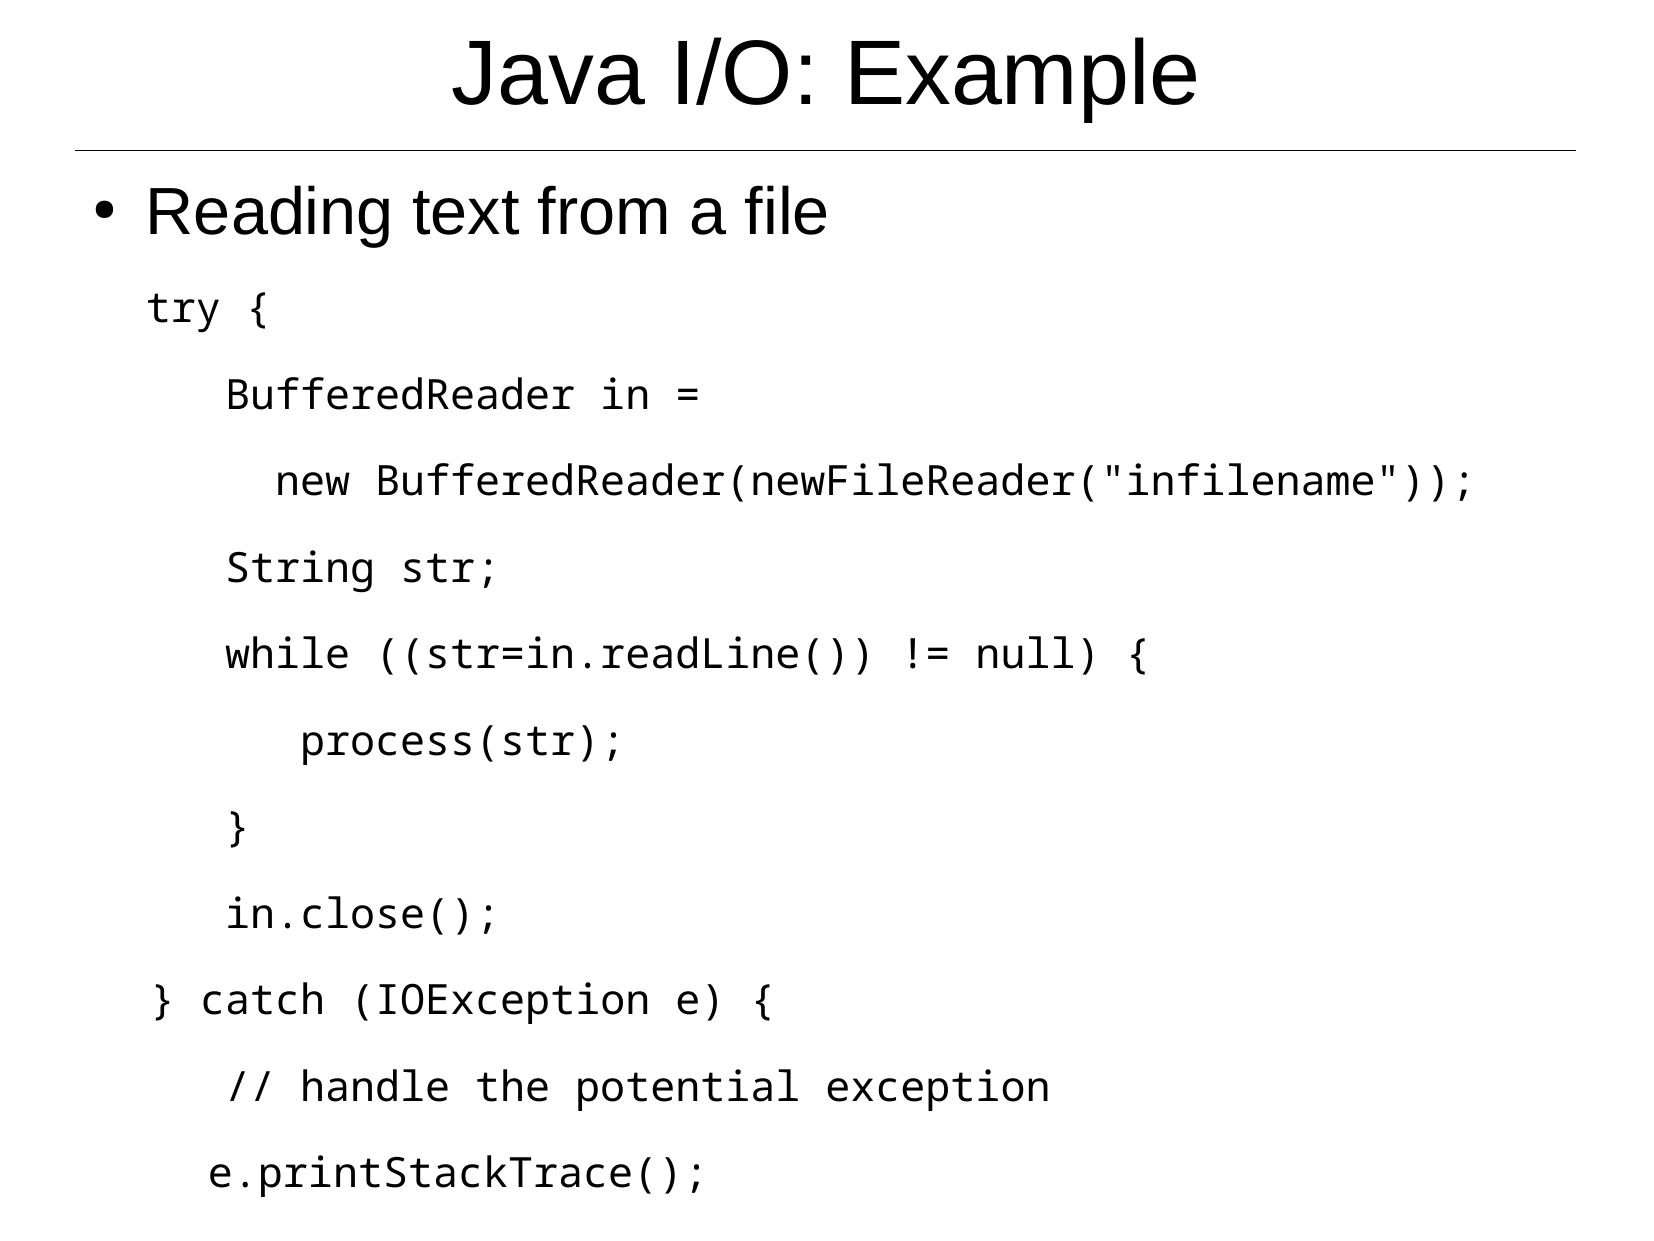

# Java I/O: Example
Reading text from a file
try {
 BufferedReader in =
 new BufferedReader(newFileReader("infilename"));
 String str;
 while ((str=in.readLine()) != null) {
 process(str);
 }
 in.close();
 } catch (IOException e) {
 // handle the potential exception
 e.printStackTrace();
 }